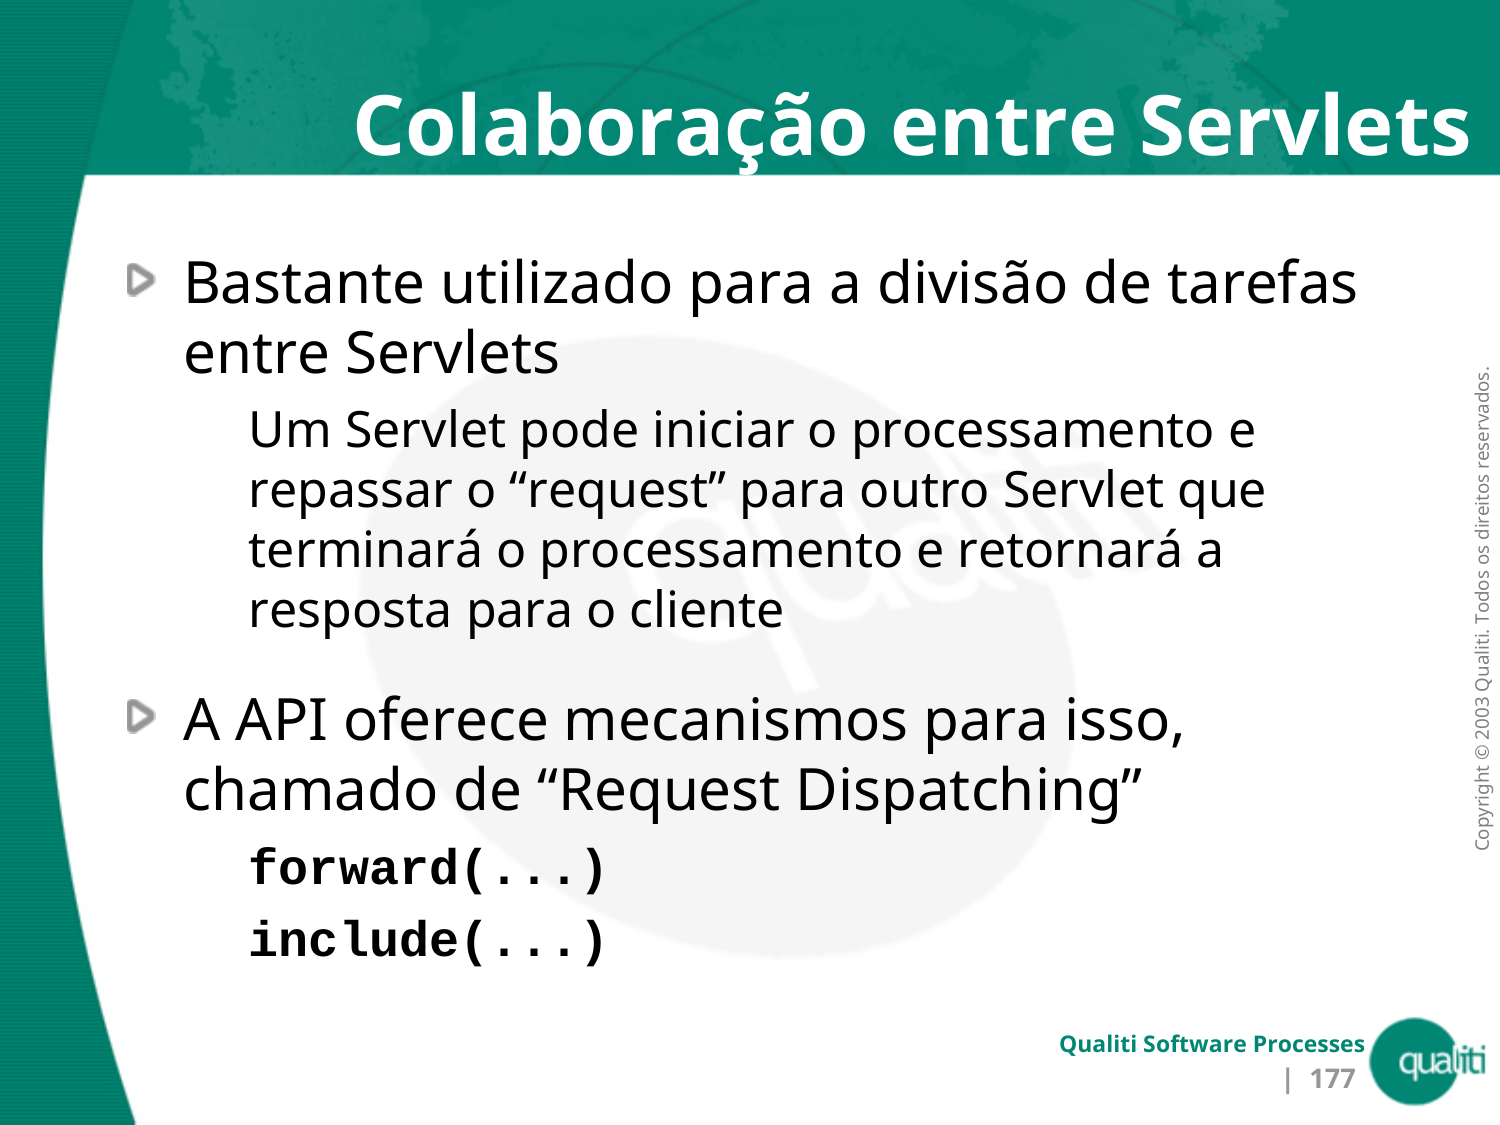

# Colaboração entre Servlets
Bastante utilizado para a divisão de tarefas entre Servlets
Um Servlet pode iniciar o processamento e repassar o “request” para outro Servlet que terminará o processamento e retornará a resposta para o cliente
A API oferece mecanismos para isso, chamado de “Request Dispatching”
forward(...)
include(...)‏